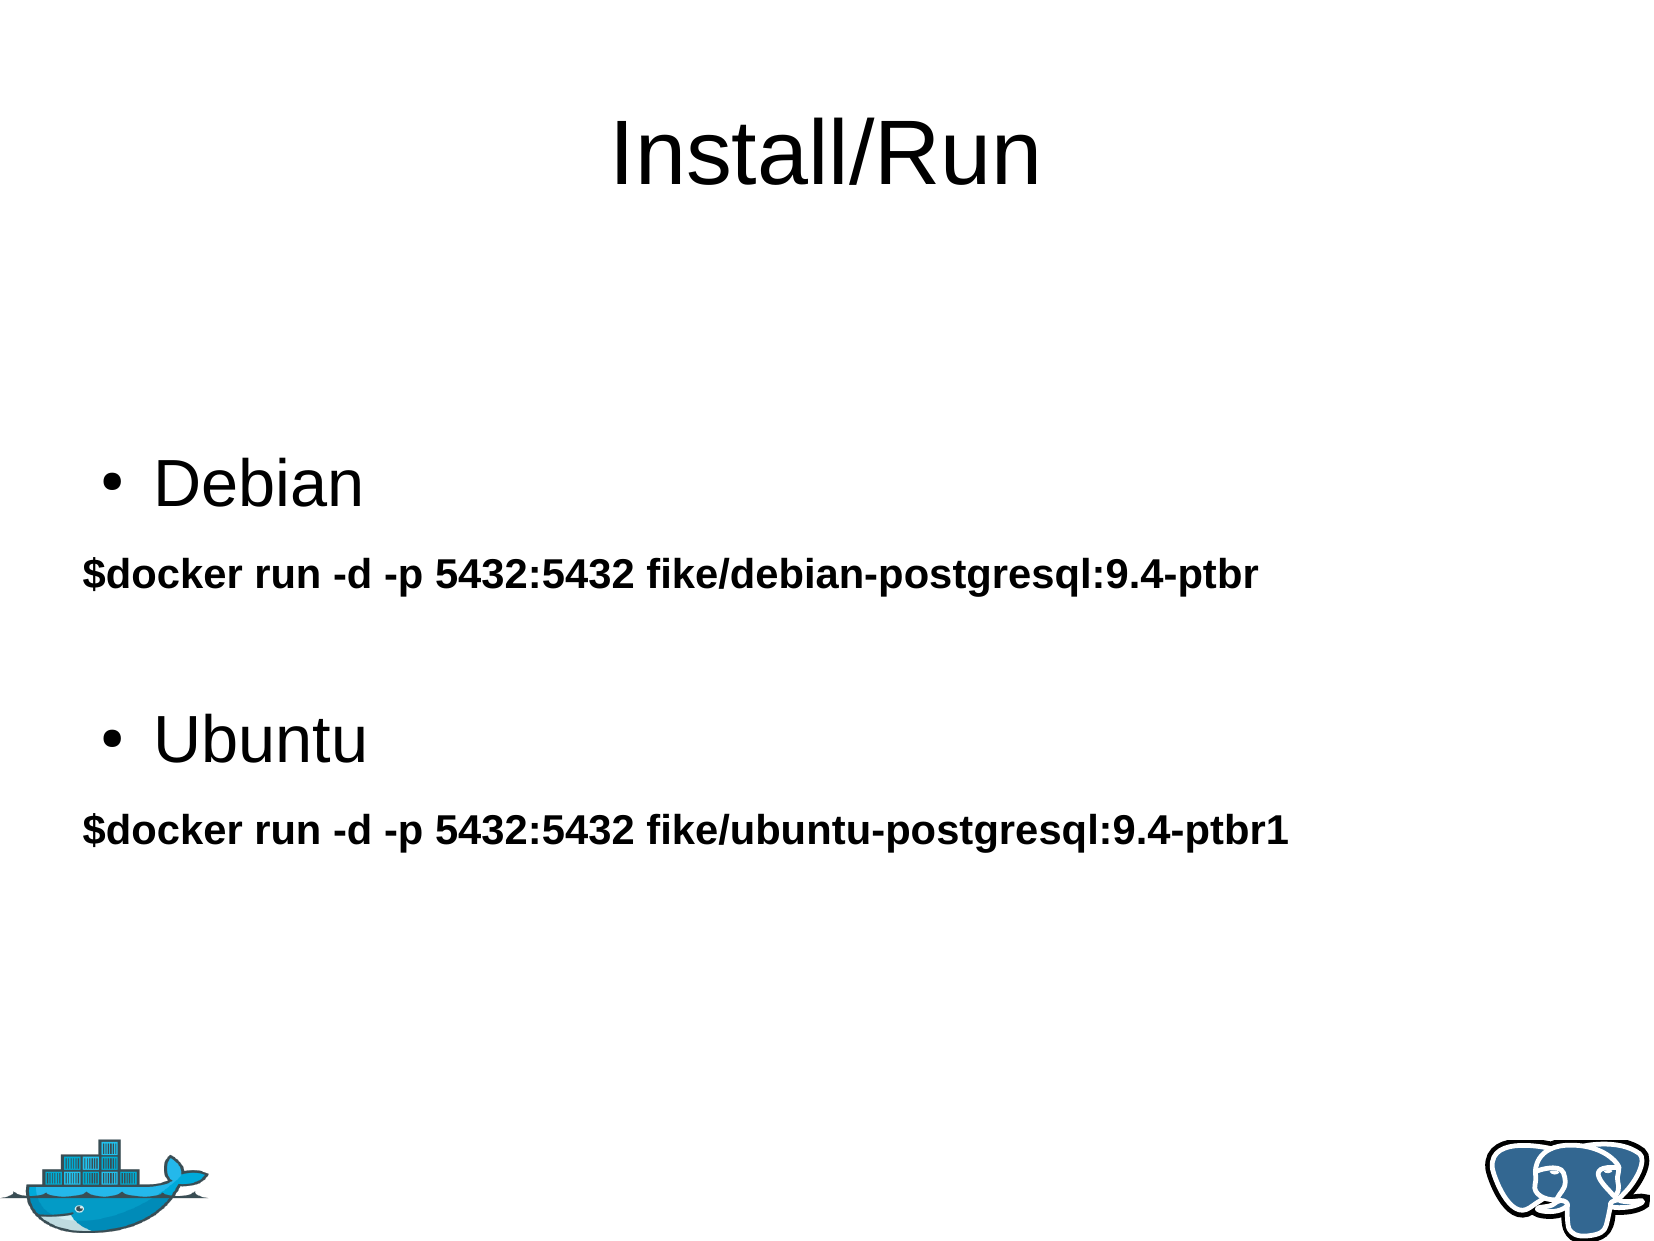

# Install/Run
Debian
$docker run -d -p 5432:5432 fike/debian-postgresql:9.4-ptbr
Ubuntu
$docker run -d -p 5432:5432 fike/ubuntu-postgresql:9.4-ptbr1